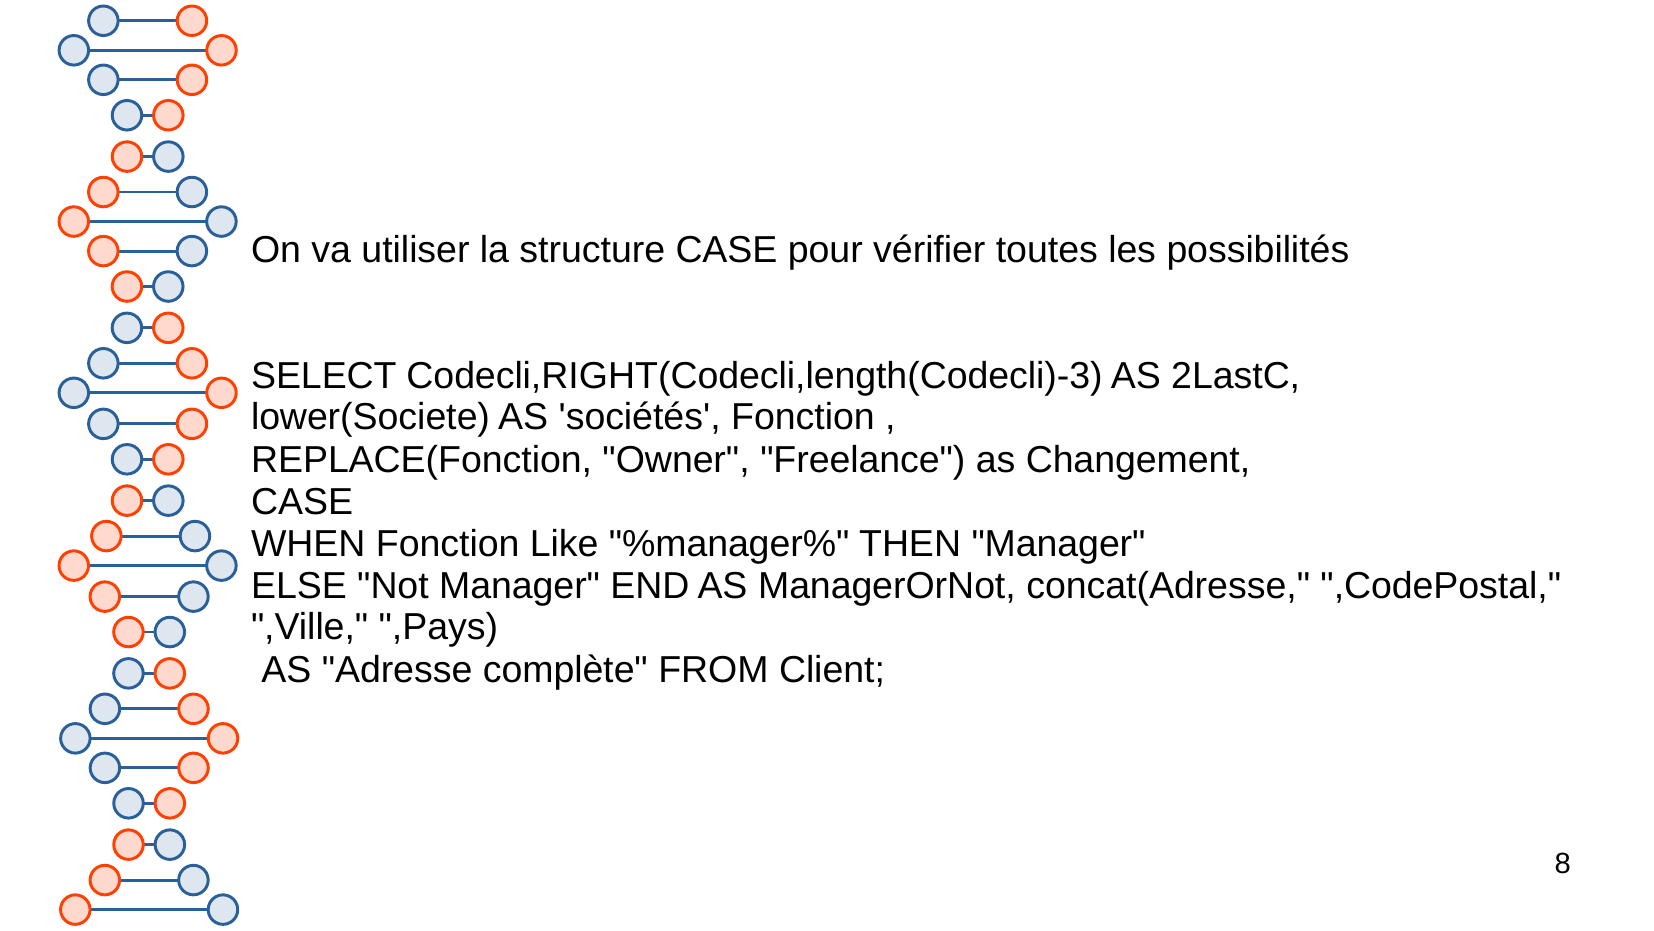

On va utiliser la structure CASE pour vérifier toutes les possibilités
SELECT Codecli,RIGHT(Codecli,length(Codecli)-3) AS 2LastC,
lower(Societe) AS 'sociétés', Fonction ,
REPLACE(Fonction, "Owner", "Freelance") as Changement,
CASE
WHEN Fonction Like "%manager%" THEN "Manager"
ELSE "Not Manager" END AS ManagerOrNot, concat(Adresse," ",CodePostal," ",Ville," ",Pays)
 AS "Adresse complète" FROM Client;
8